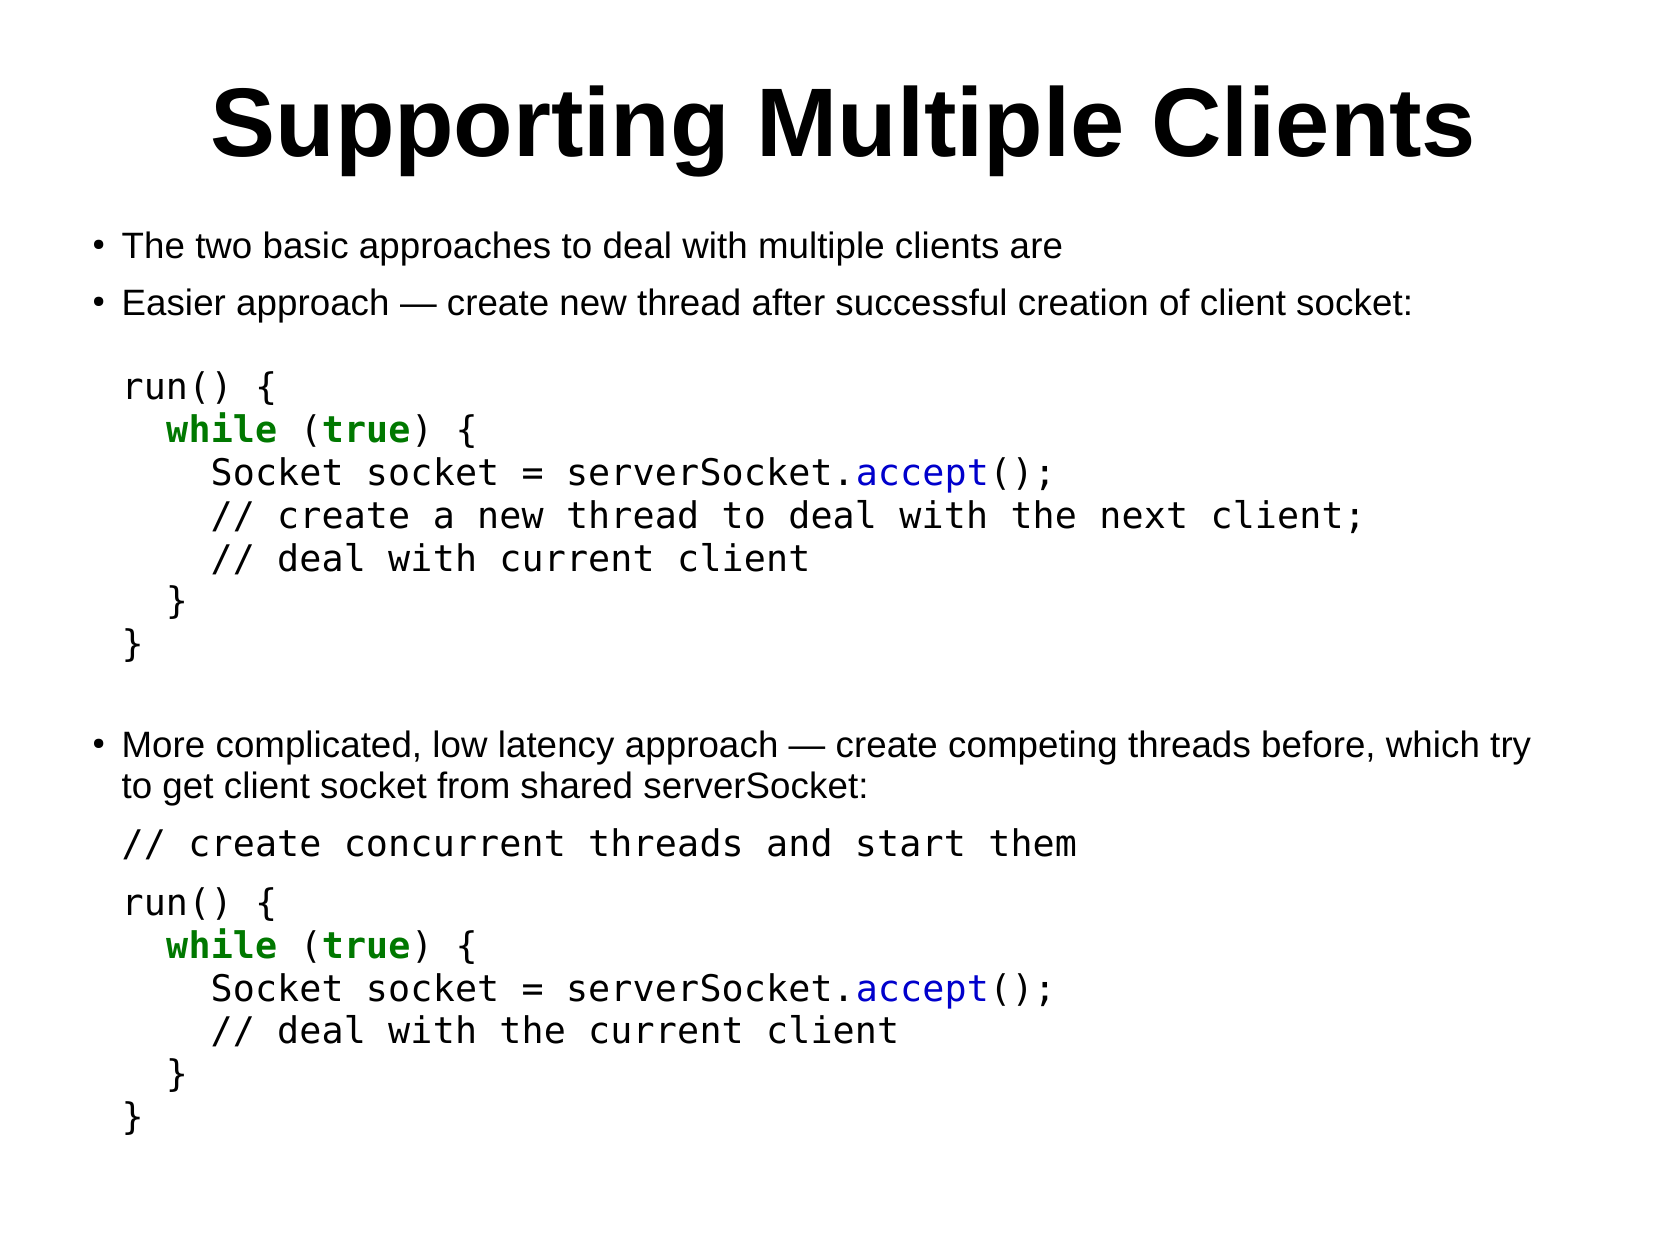

# Supporting Multiple Clients
The two basic approaches to deal with multiple clients are
Easier approach — create new thread after successful creation of client socket:
run() {
 while (true) {
 Socket socket = serverSocket.accept();
 // create a new thread to deal with the next client;
 // deal with current client
 }
}
More complicated, low latency approach — create competing threads before, which try to get client socket from shared serverSocket:
// create concurrent threads and start them
run() {
 while (true) {
 Socket socket = serverSocket.accept();
 // deal with the current client
 }
}